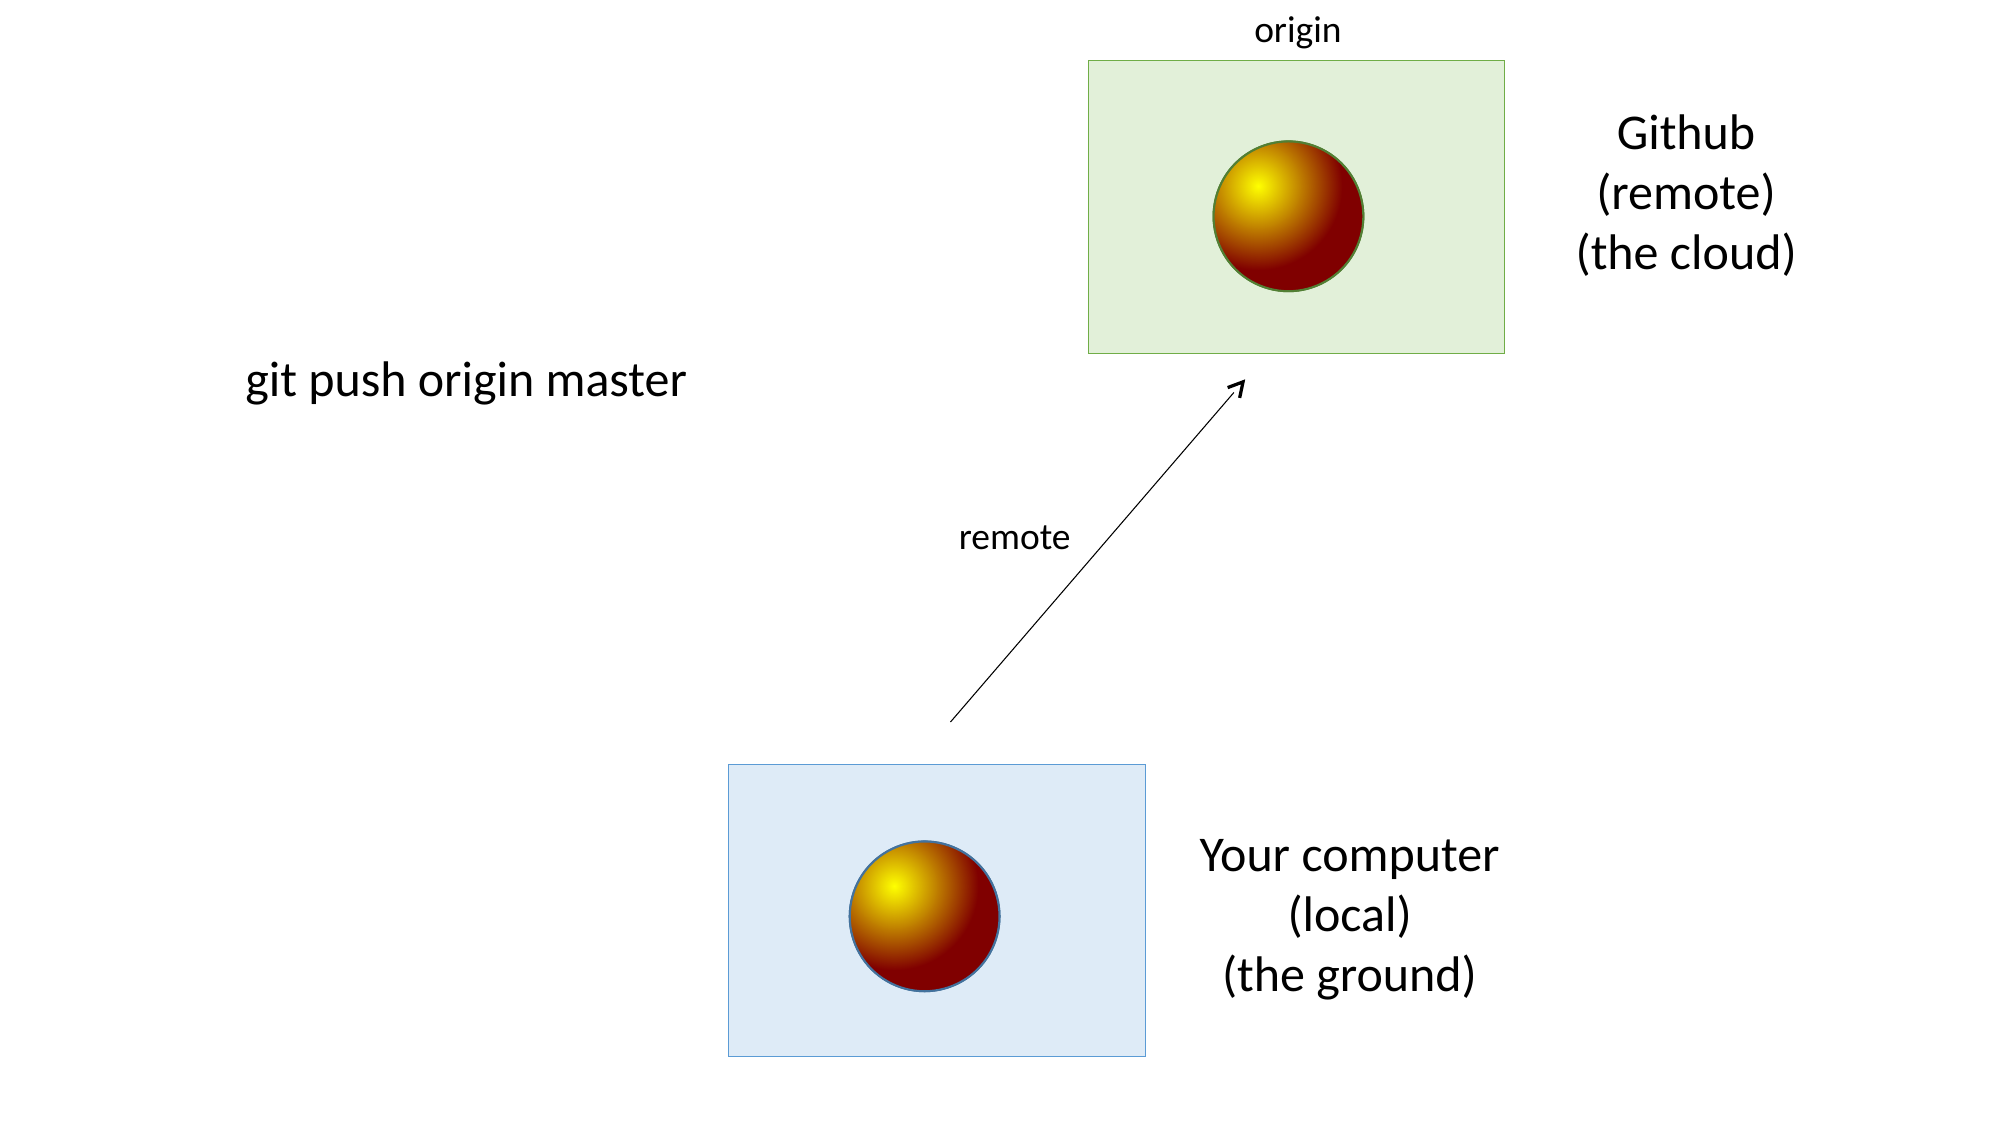

origin
Github
(remote)
(the cloud)
git push origin master
remote
Your computer
(local)
(the ground)